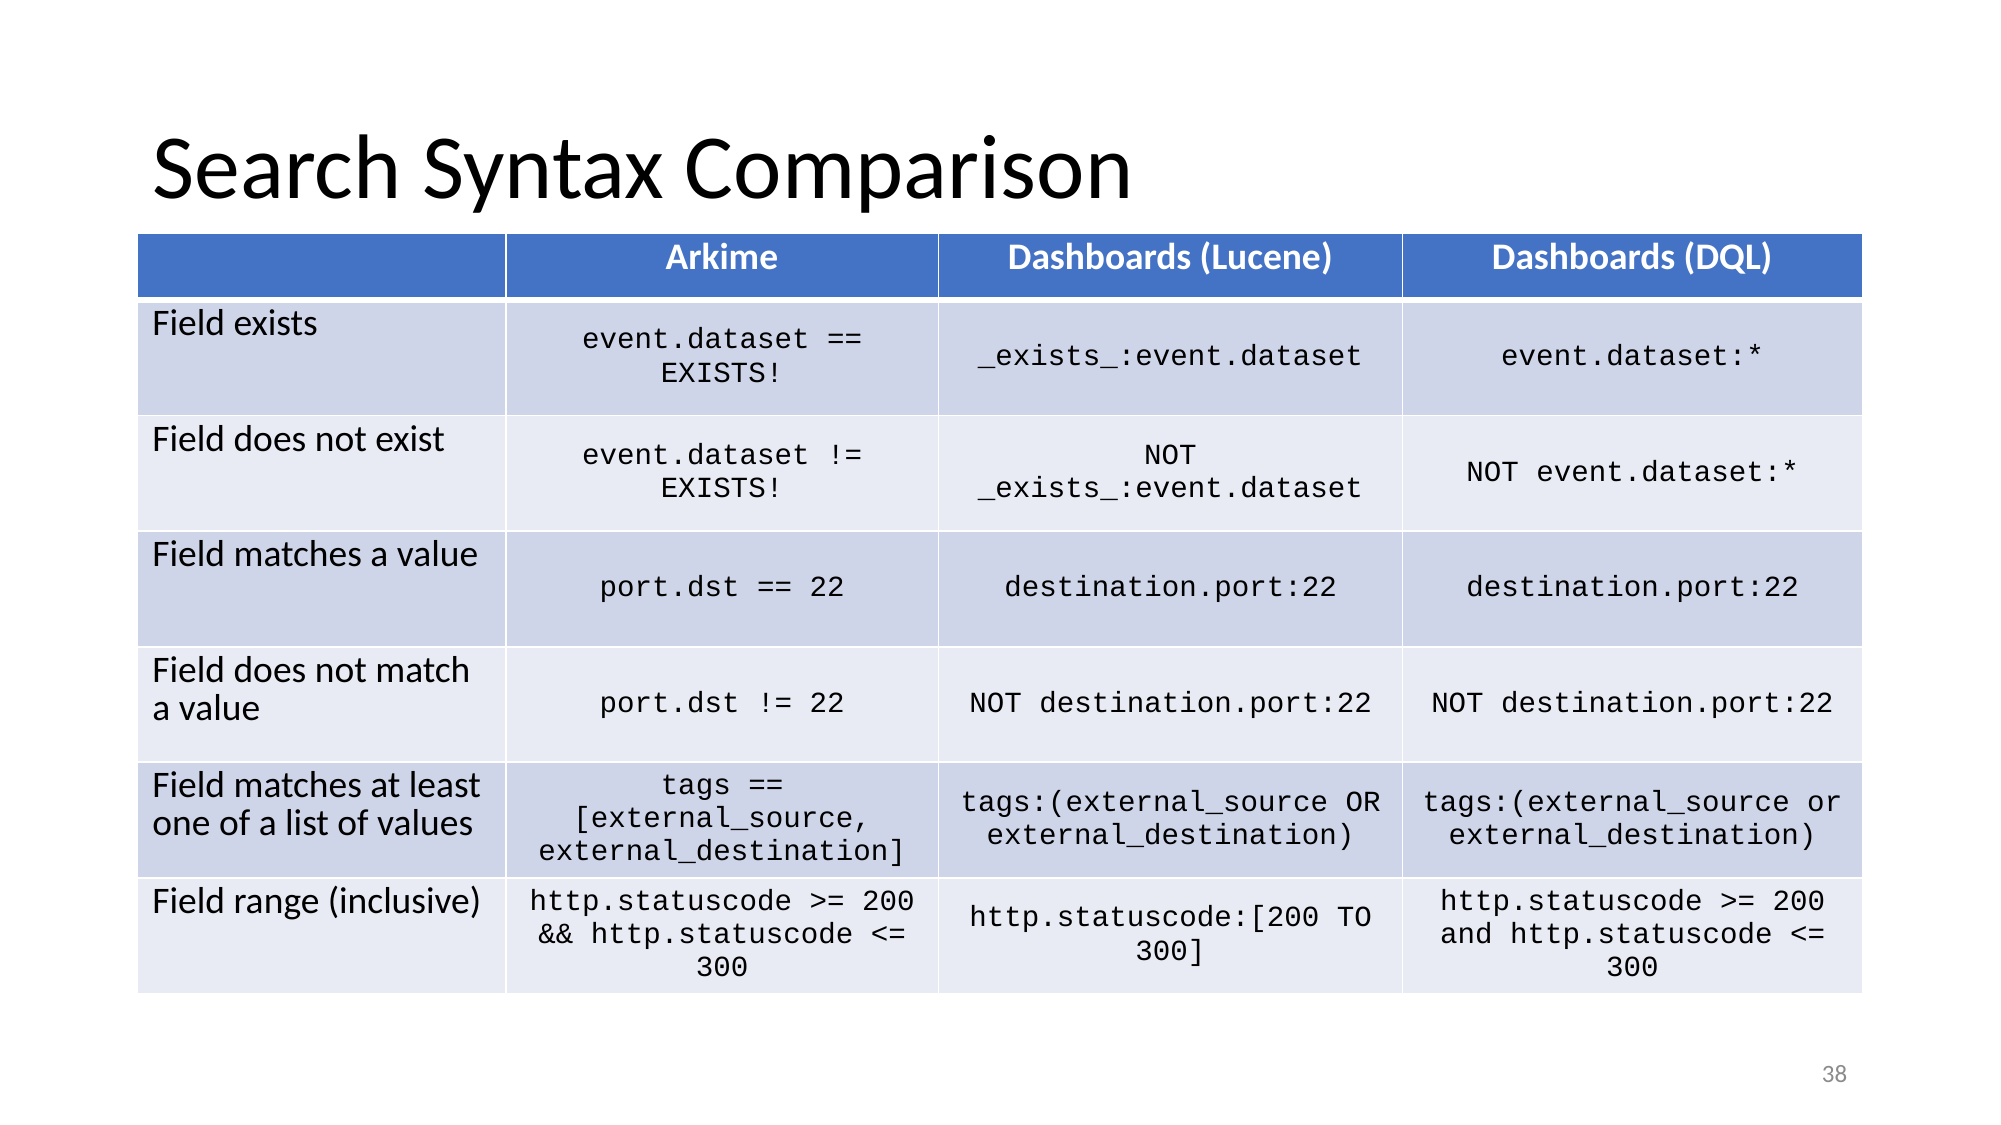

# Search Syntax Comparison
| | Arkime | Dashboards (Lucene) | Dashboards (DQL) |
| --- | --- | --- | --- |
| Field exists | event.dataset == EXISTS! | \_exists\_:event.dataset | event.dataset:\* |
| Field does not exist | event.dataset != EXISTS! | NOT \_exists\_:event.dataset | NOT event.dataset:\* |
| Field matches a value | port.dst == 22 | destination.port:22 | destination.port:22 |
| Field does not match a value | port.dst != 22 | NOT destination.port:22 | NOT destination.port:22 |
| Field matches at least one of a list of values | tags == [external\_source, external\_destination] | tags:(external\_source OR external\_destination) | tags:(external\_source or external\_destination) |
| Field range (inclusive) | http.statuscode >= 200 && http.statuscode <= 300 | http.statuscode:[200 TO 300] | http.statuscode >= 200 and http.statuscode <= 300 |